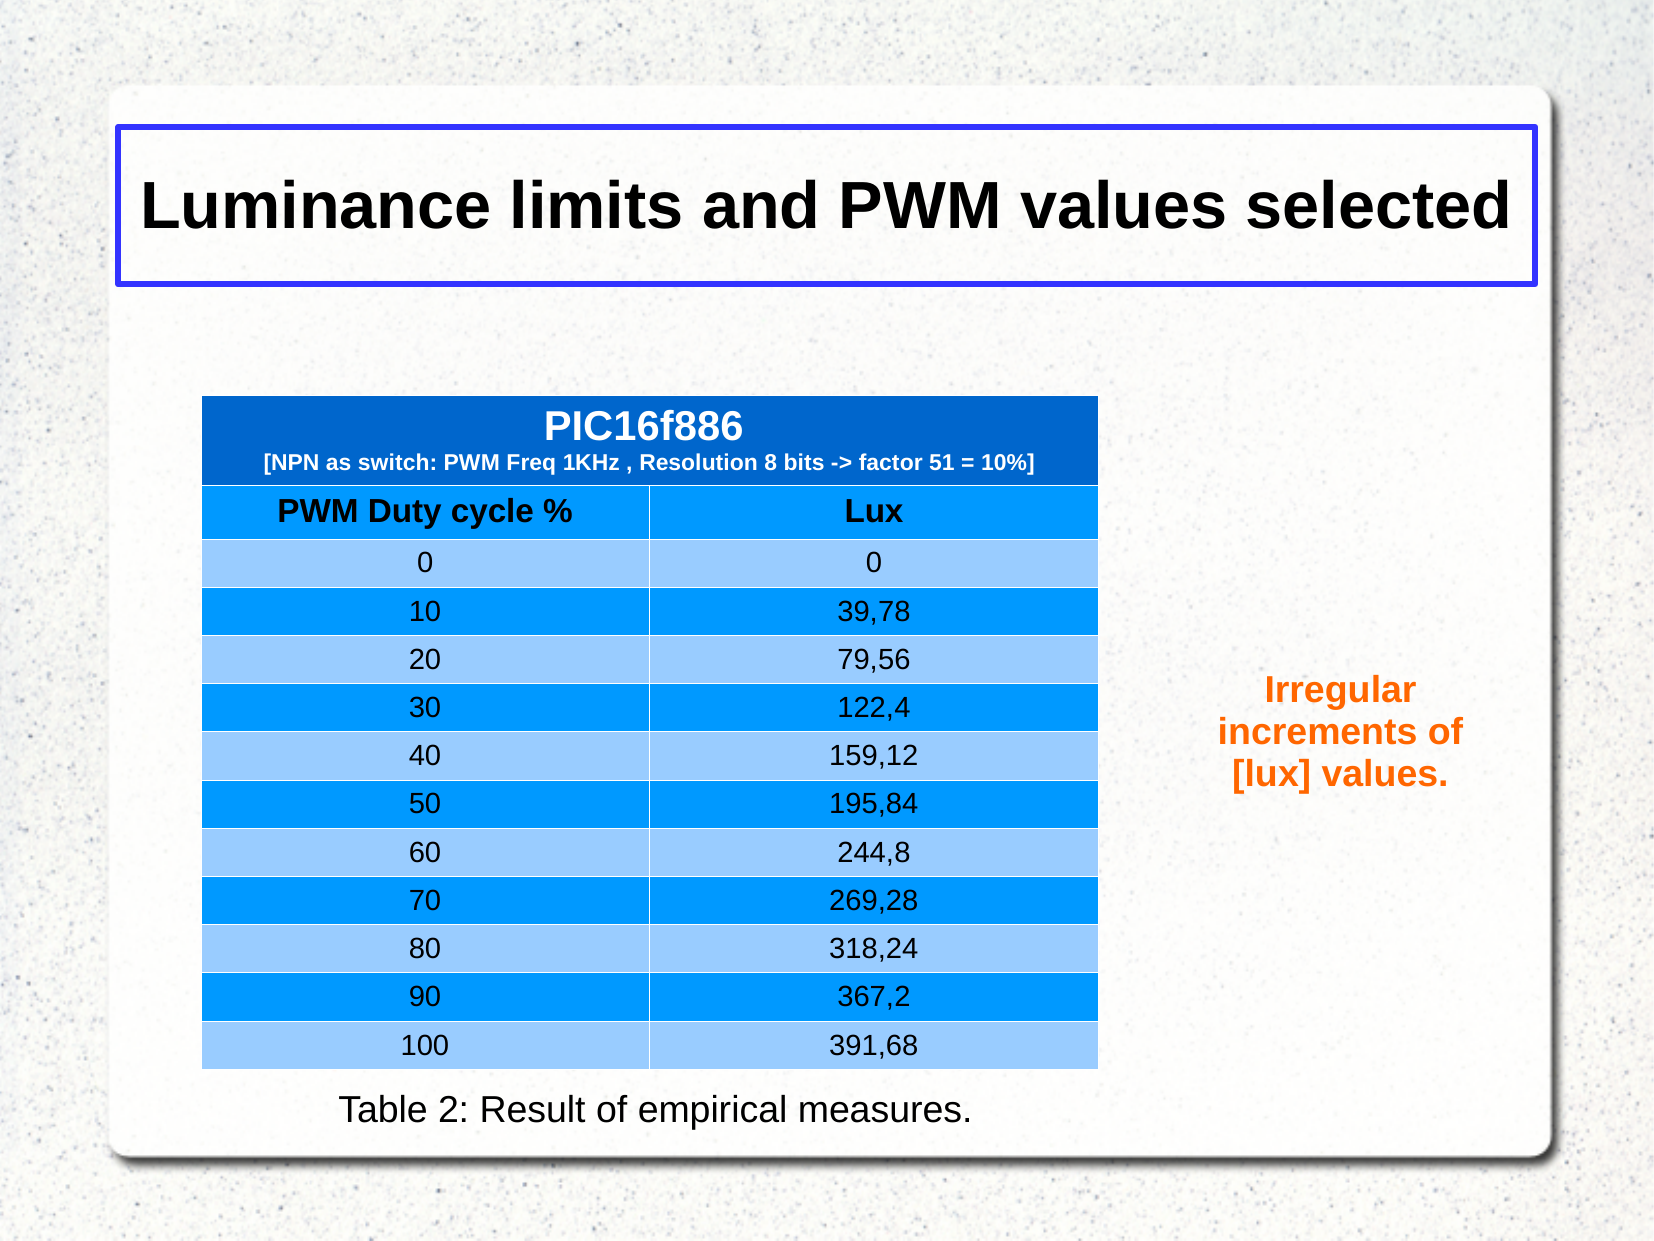

# Luminance limits and PWM values selected
| PIC16f886 [NPN as switch: PWM Freq 1KHz , Resolution 8 bits -> factor 51 = 10%] | |
| --- | --- |
| PWM Duty cycle % | Lux |
| 0 | 0 |
| 10 | 39,78 |
| 20 | 79,56 |
| 30 | 122,4 |
| 40 | 159,12 |
| 50 | 195,84 |
| 60 | 244,8 |
| 70 | 269,28 |
| 80 | 318,24 |
| 90 | 367,2 |
| 100 | 391,68 |
Irregular increments of [lux] values.
Table 2: Result of empirical measures.